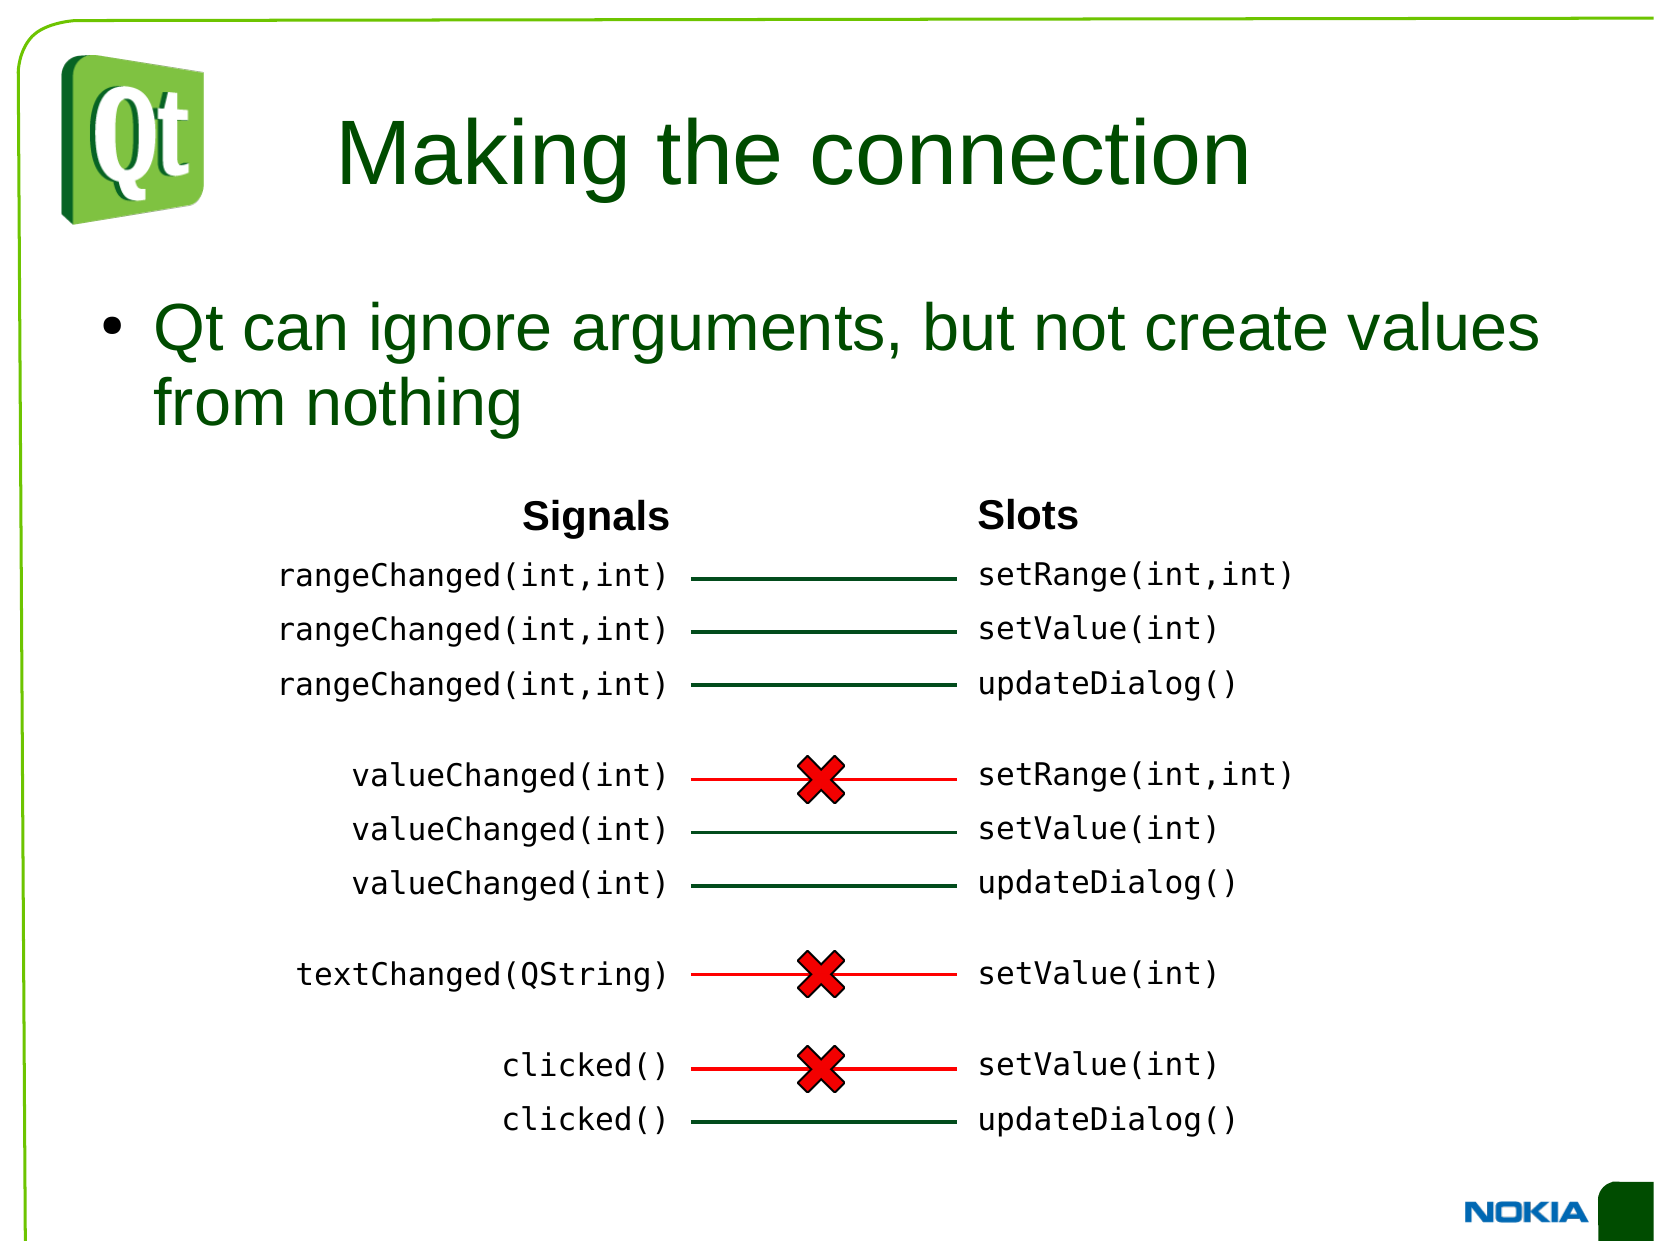

# Making the connection
Qt can ignore arguments, but not create values from nothing
Slots
setRange(int,int)
setValue(int)
updateDialog()
setRange(int,int)
setValue(int)
updateDialog()
setValue(int)
setValue(int)
updateDialog()
Signals
rangeChanged(int,int)
rangeChanged(int,int)
rangeChanged(int,int)
valueChanged(int)
valueChanged(int)
valueChanged(int)
textChanged(QString)
clicked()
clicked()